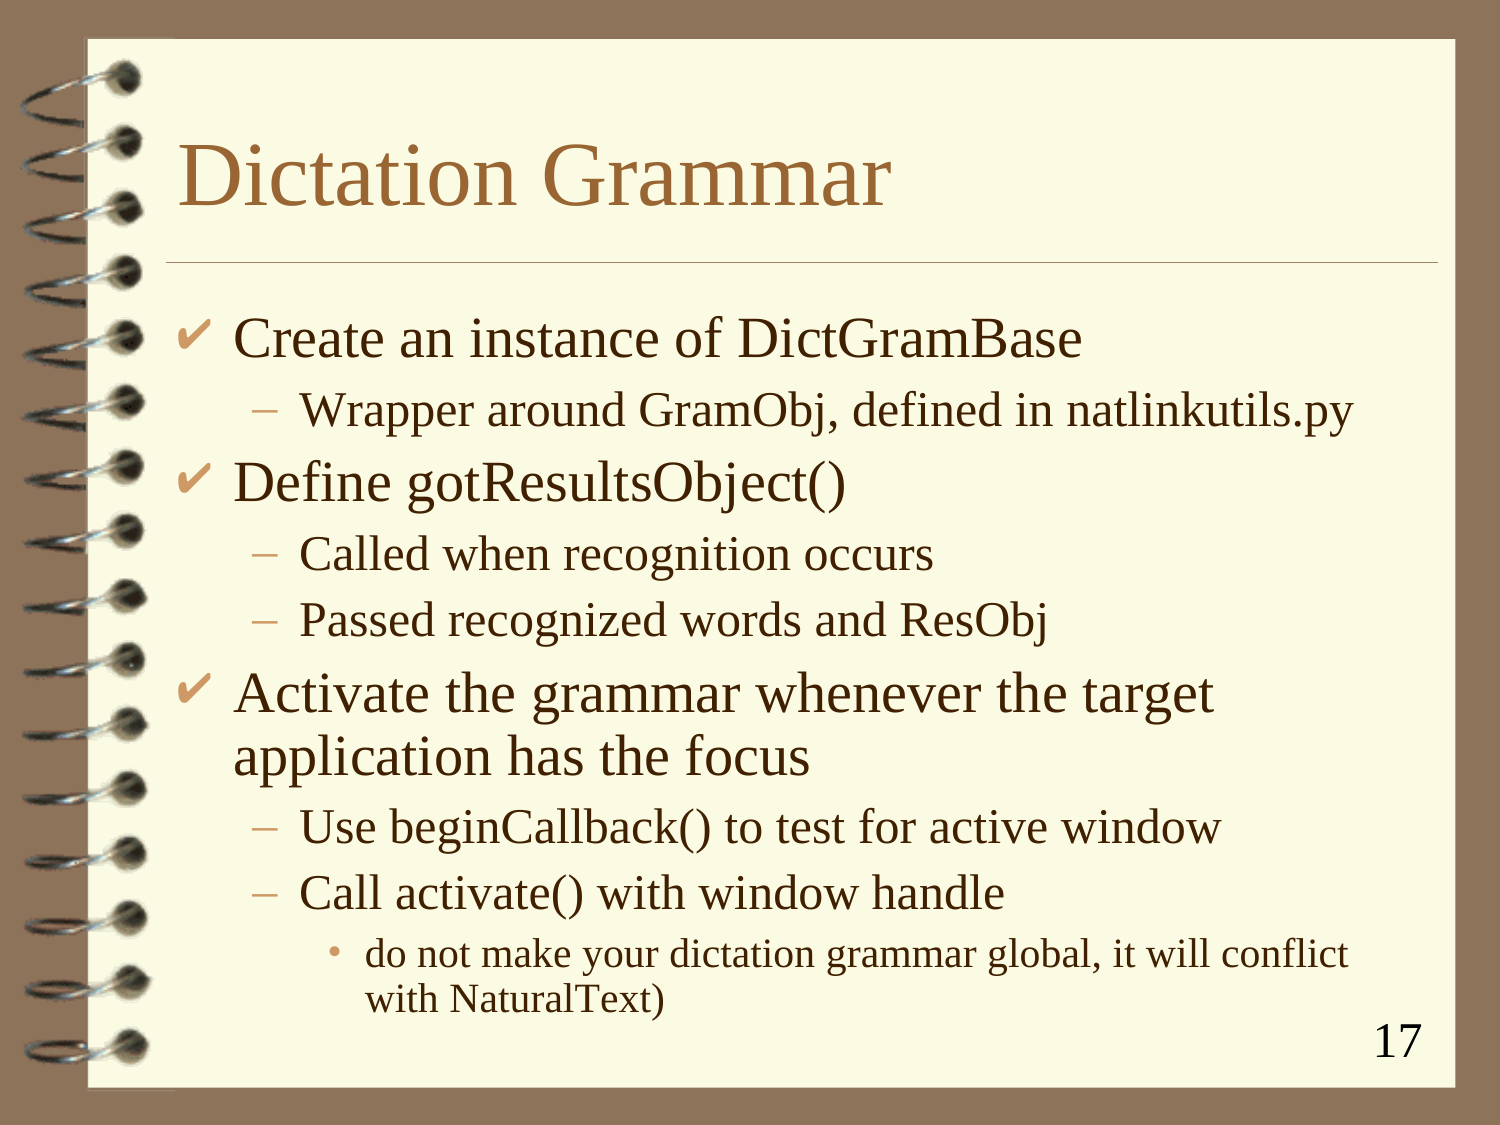

# Dictation Grammar
Create an instance of DictGramBase
Wrapper around GramObj, defined in natlinkutils.py
Define gotResultsObject()
Called when recognition occurs
Passed recognized words and ResObj
Activate the grammar whenever the target application has the focus
Use beginCallback() to test for active window
Call activate() with window handle
do not make your dictation grammar global, it will conflict with NaturalText)
17